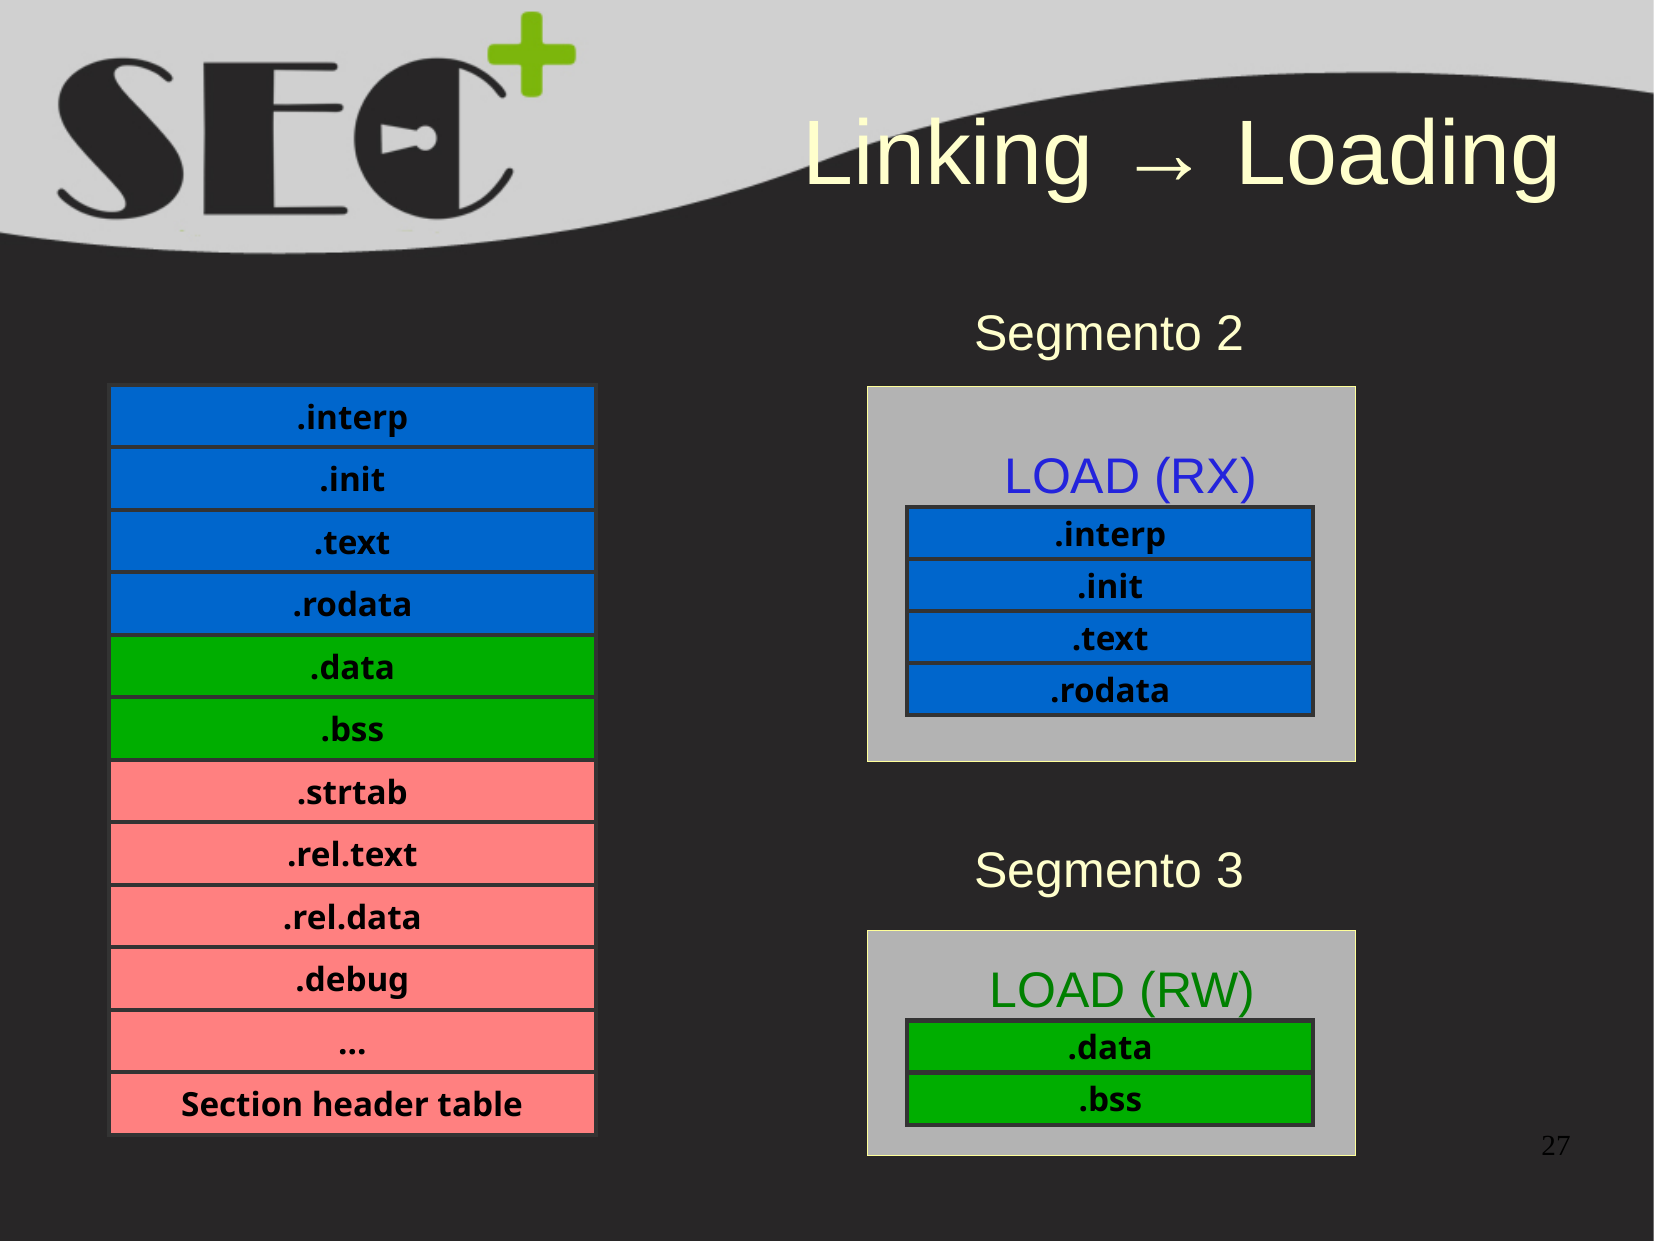

# Linking → Loading
Segmento 2
.interp
LOAD (RX)
.interp
.init
.text
.rodata
.init
.text
.rodata
.data
.bss
.strtab
.rel.text
Segmento 3
.rel.data
.debug
LOAD (RW)
…
.data
Section header table
.bss
27